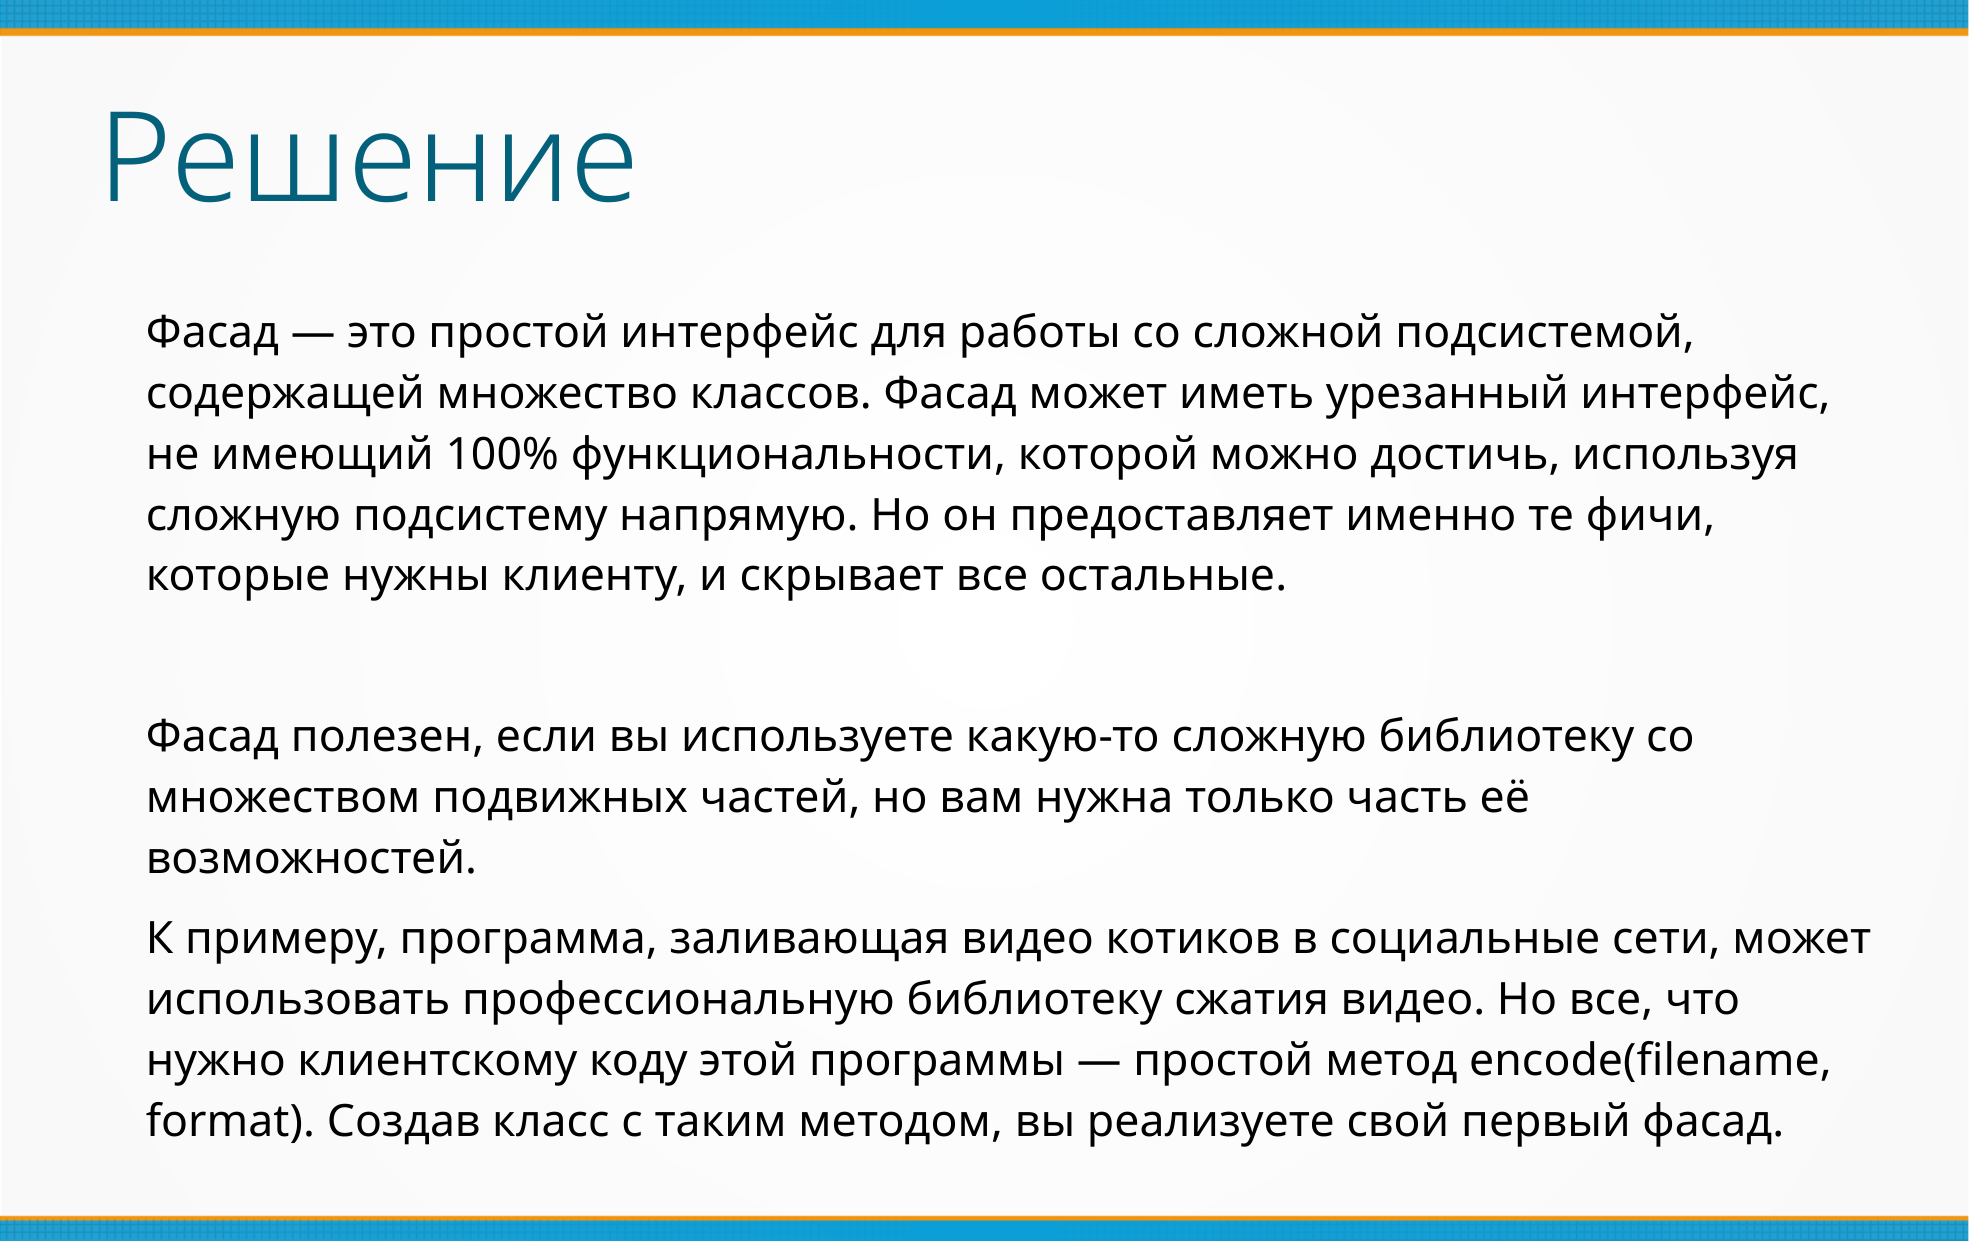

# Решение
Фасад — это простой интерфейс для работы со сложной подсистемой, содержащей множество классов. Фасад может иметь урезанный интерфейс, не имеющий 100% функциональности, которой можно достичь, используя сложную подсистему напрямую. Но он предоставляет именно те фичи, которые нужны клиенту, и скрывает все остальные.
Фасад полезен, если вы используете какую-то сложную библиотеку со множеством подвижных частей, но вам нужна только часть её возможностей.
К примеру, программа, заливающая видео котиков в социальные сети, может использовать профессиональную библиотеку сжатия видео. Но все, что нужно клиентскому коду этой программы — простой метод encode(filename, format). Создав класс с таким методом, вы реализуете свой первый фасад.